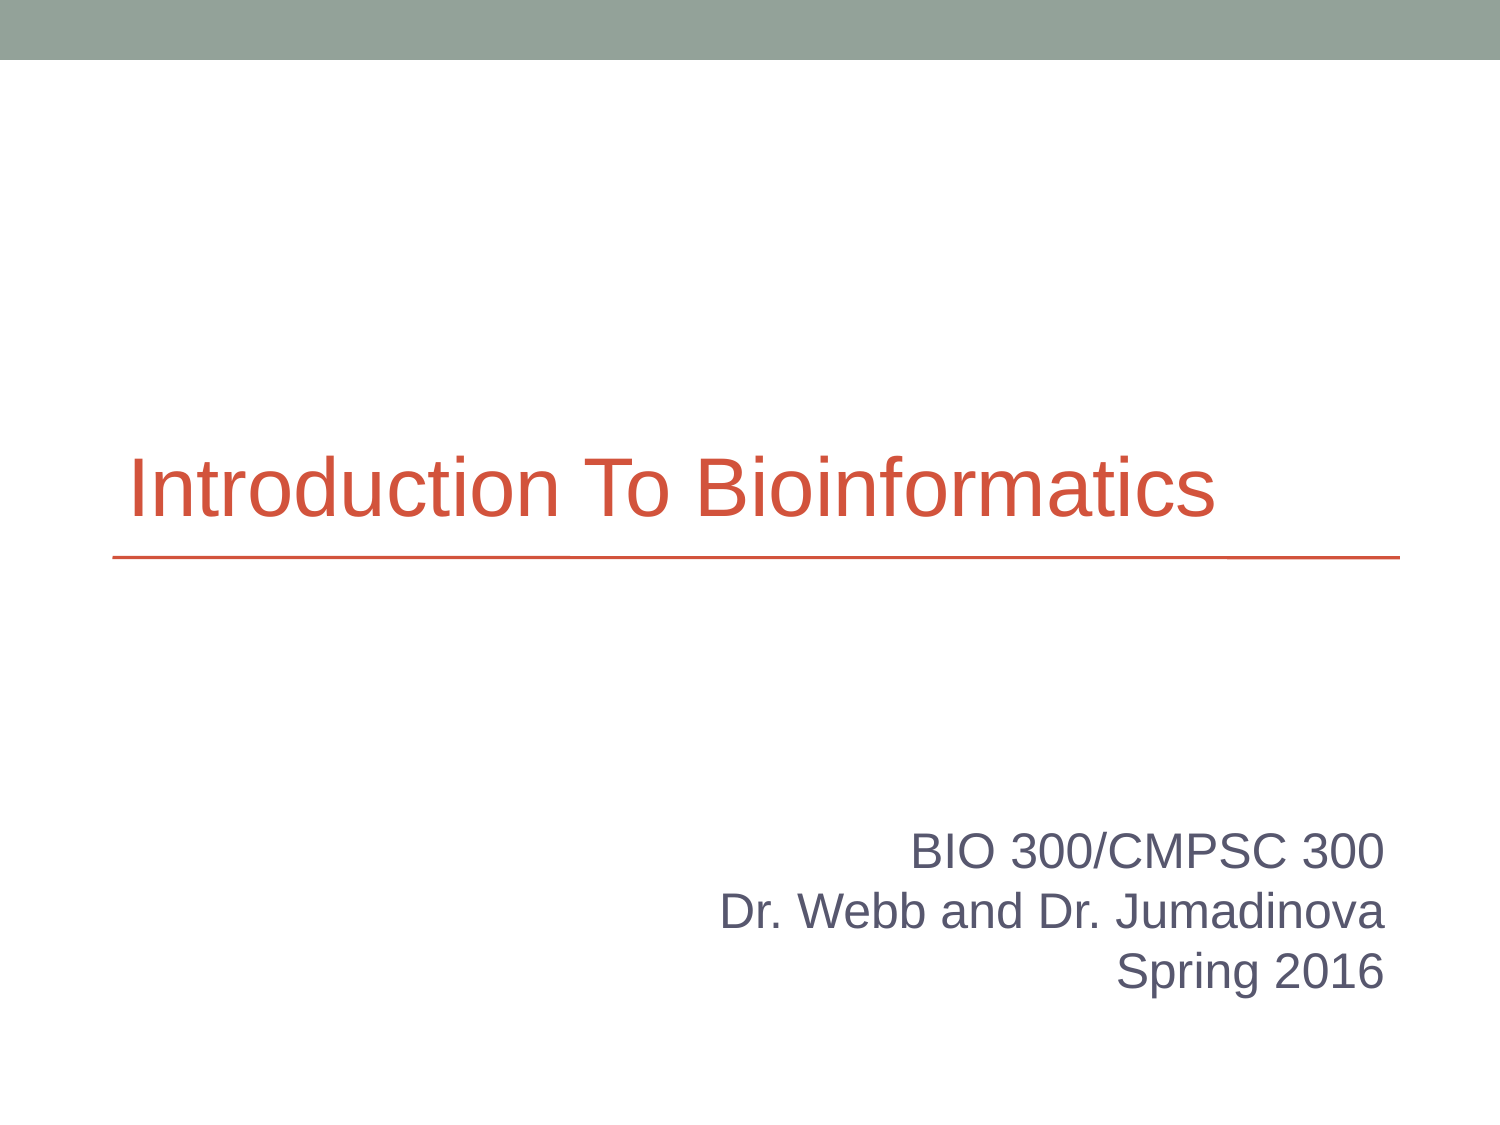

Introduction To Bioinformatics
BIO 300/CMPSC 300
Dr. Webb and Dr. Jumadinova
Spring 2016